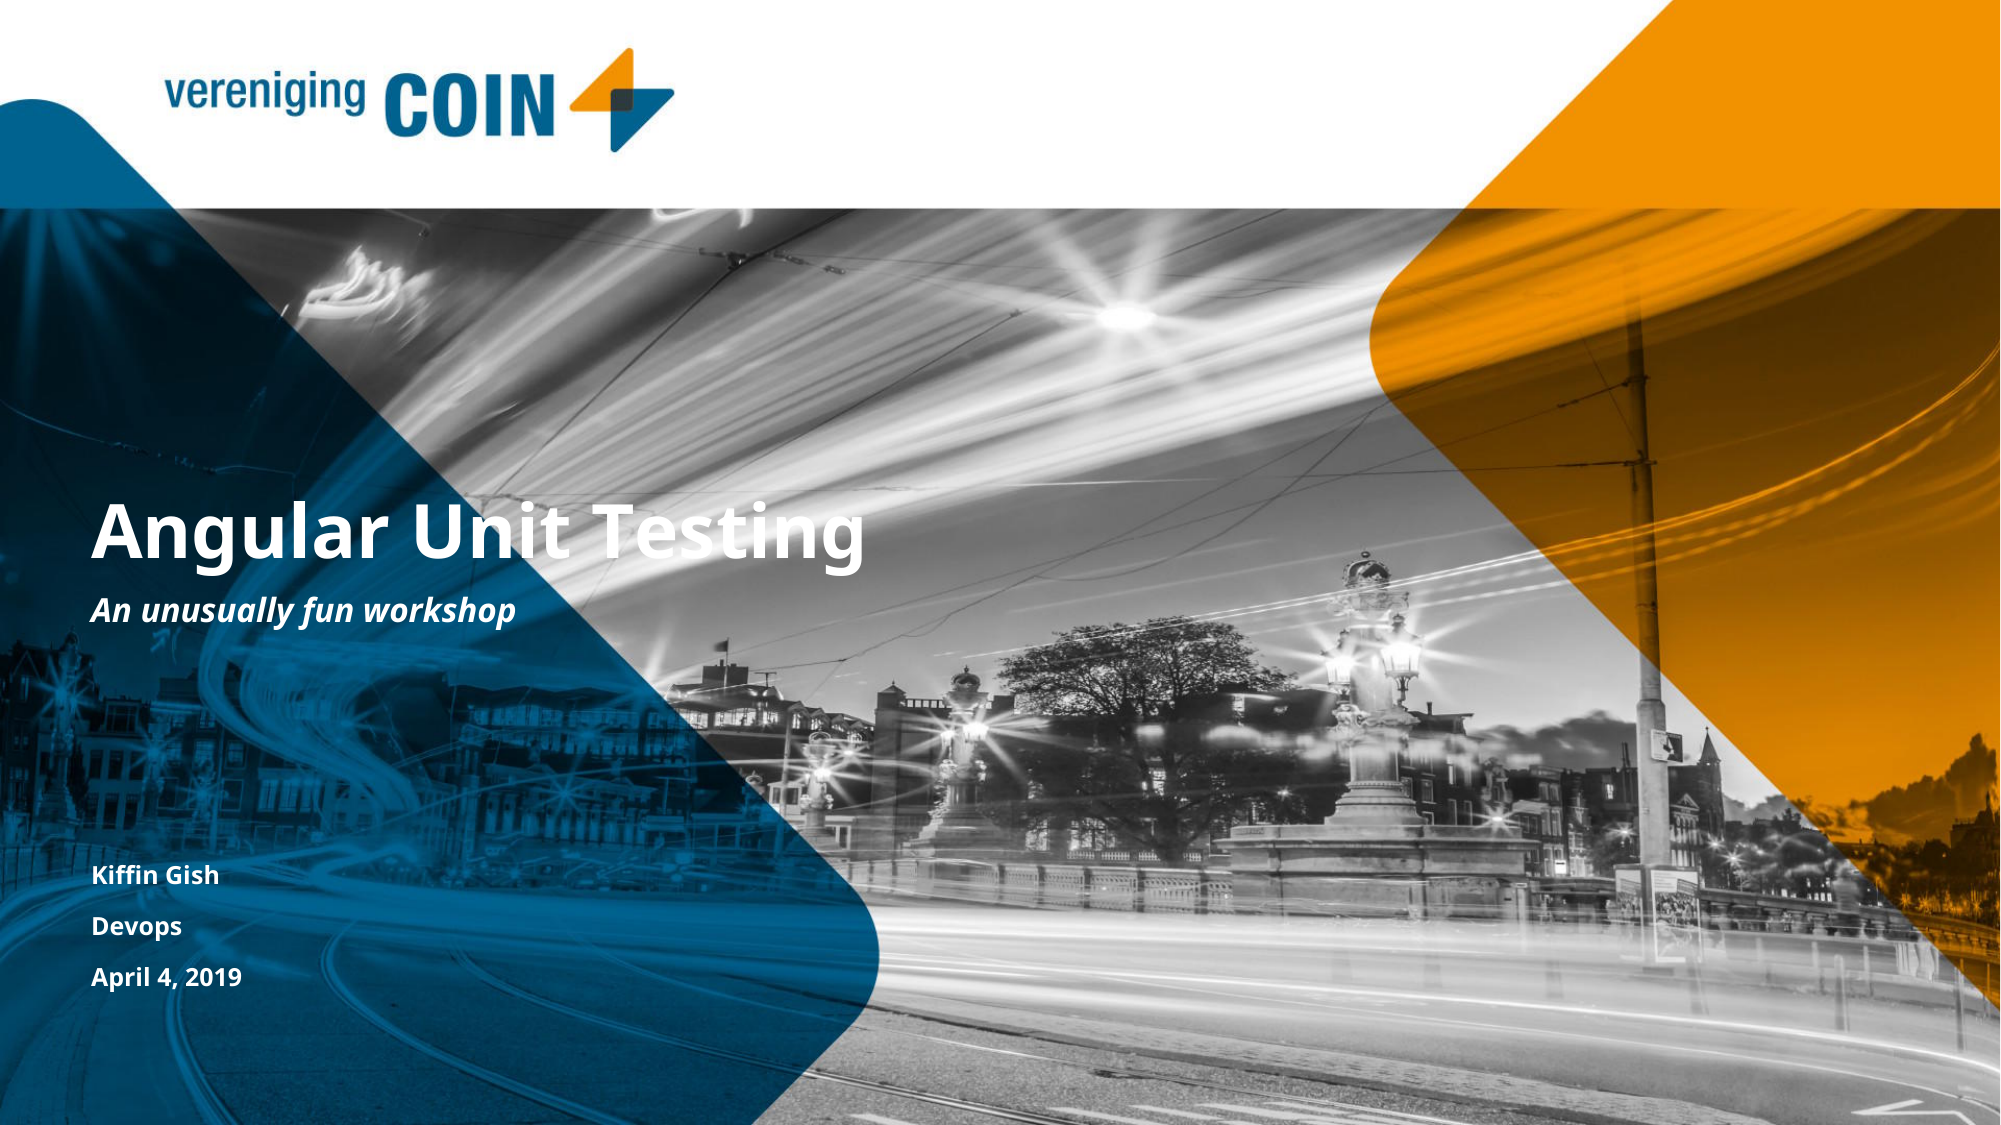

Angular Unit Testing
An unusually fun workshop
Kiffin Gish
Devops
April 4, 2019